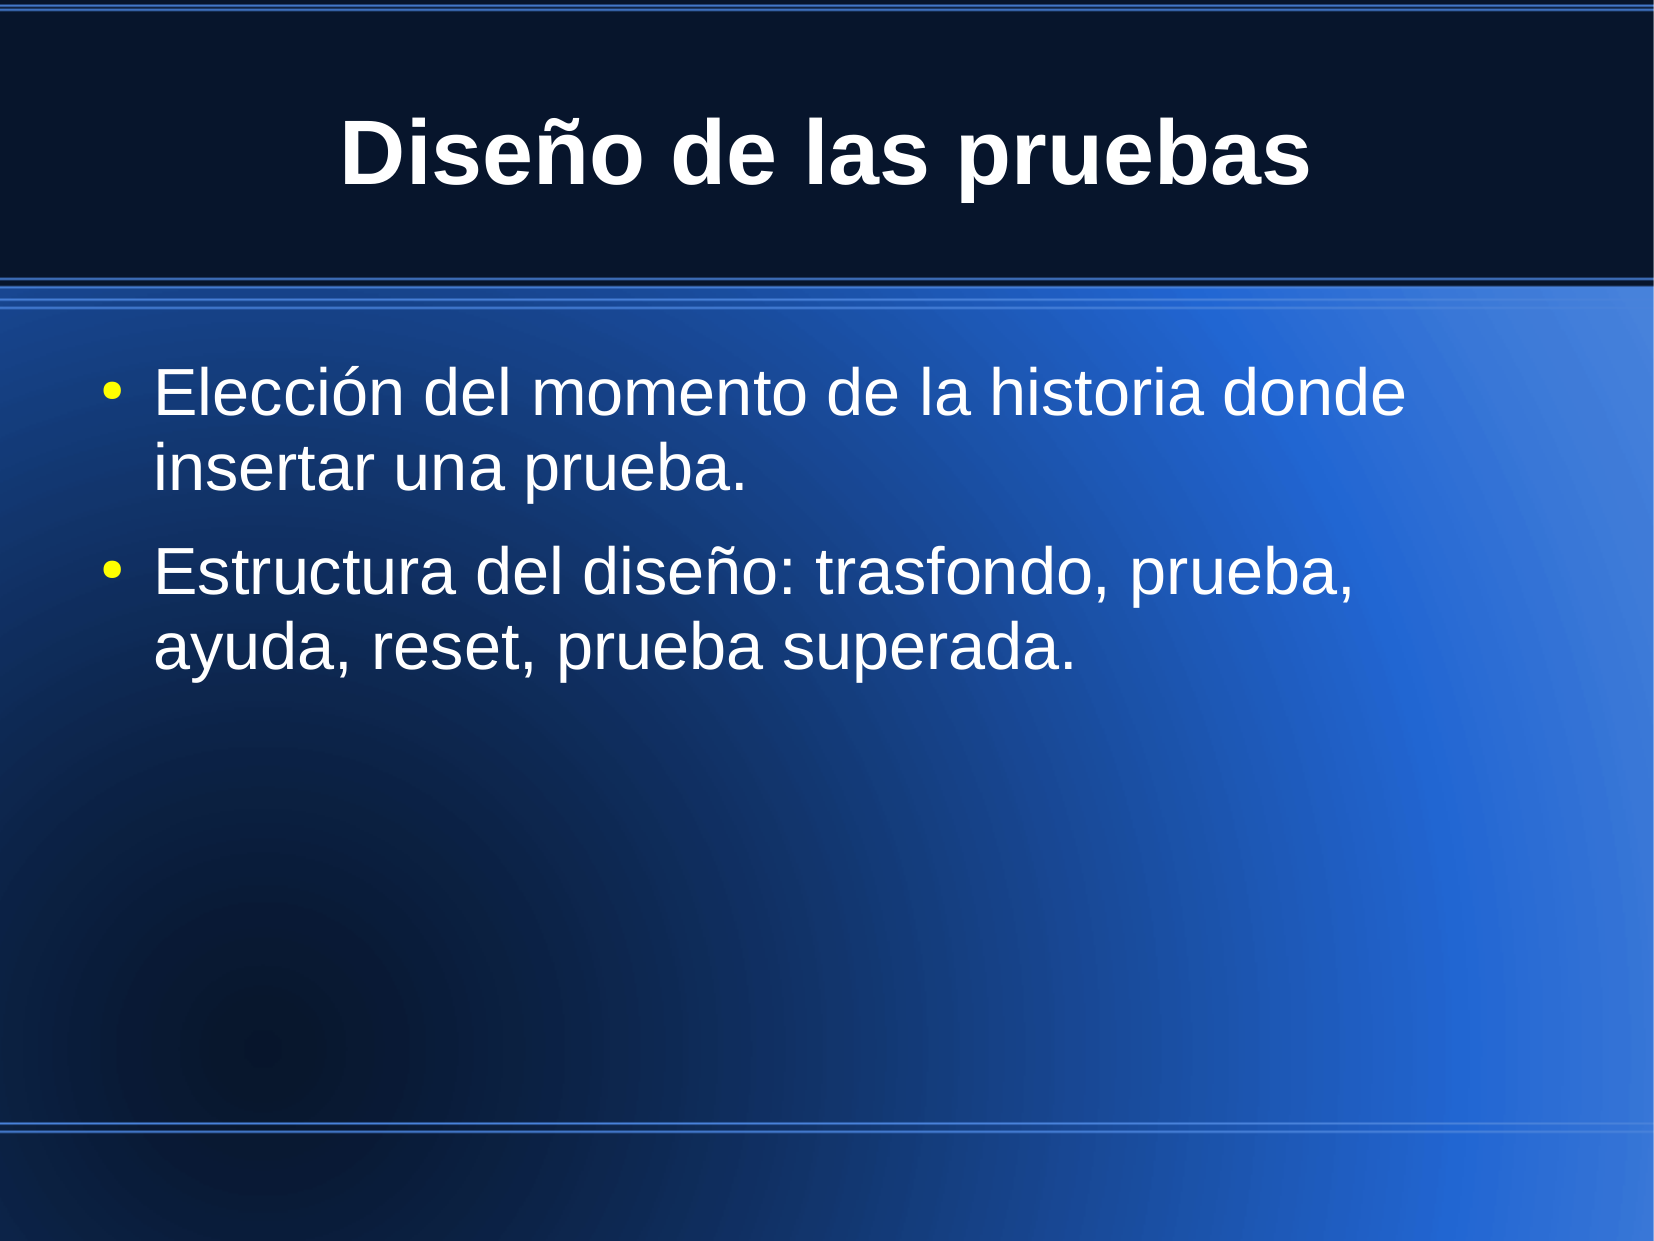

# Diseño de las pruebas
Elección del momento de la historia donde insertar una prueba.
Estructura del diseño: trasfondo, prueba, ayuda, reset, prueba superada.